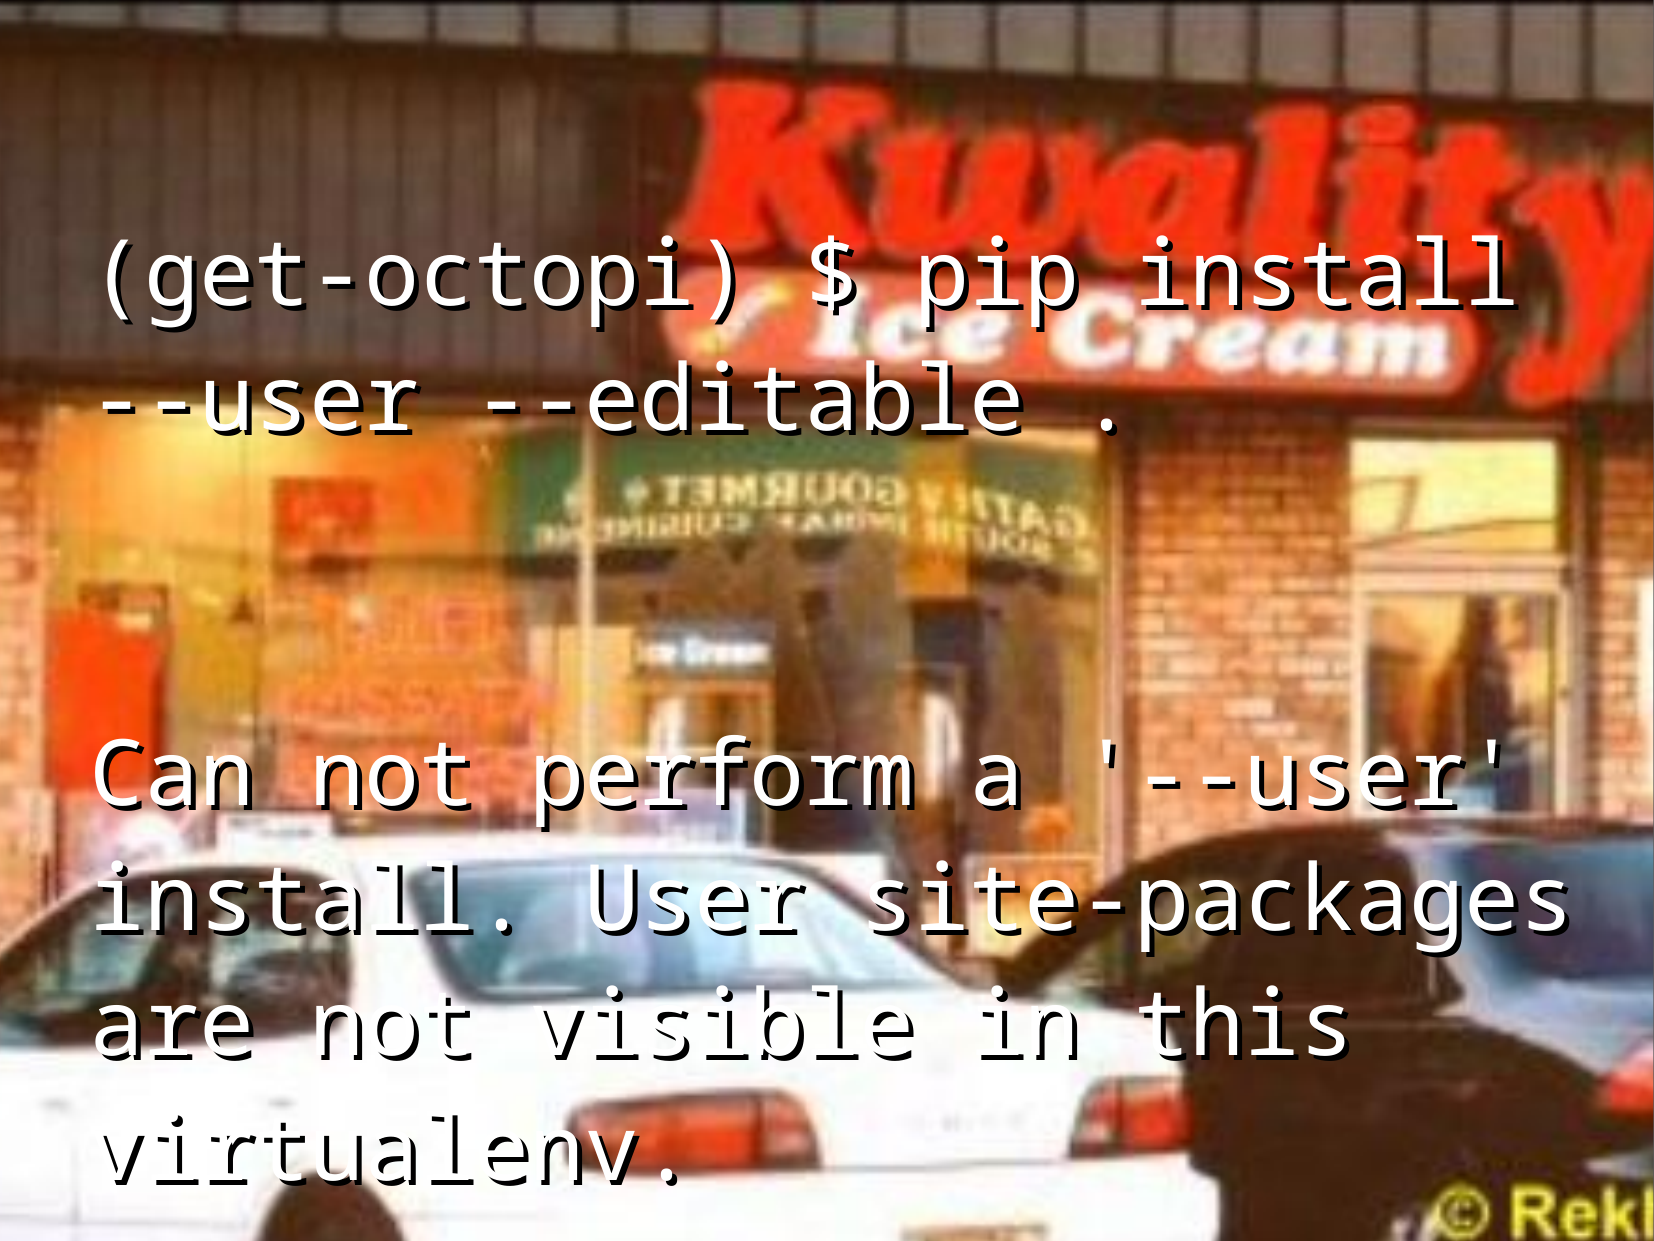

(get-octopi) $ pip install --user --editable .
Can not perform a '--user' install. User site-packages are not visible in this virtualenv.